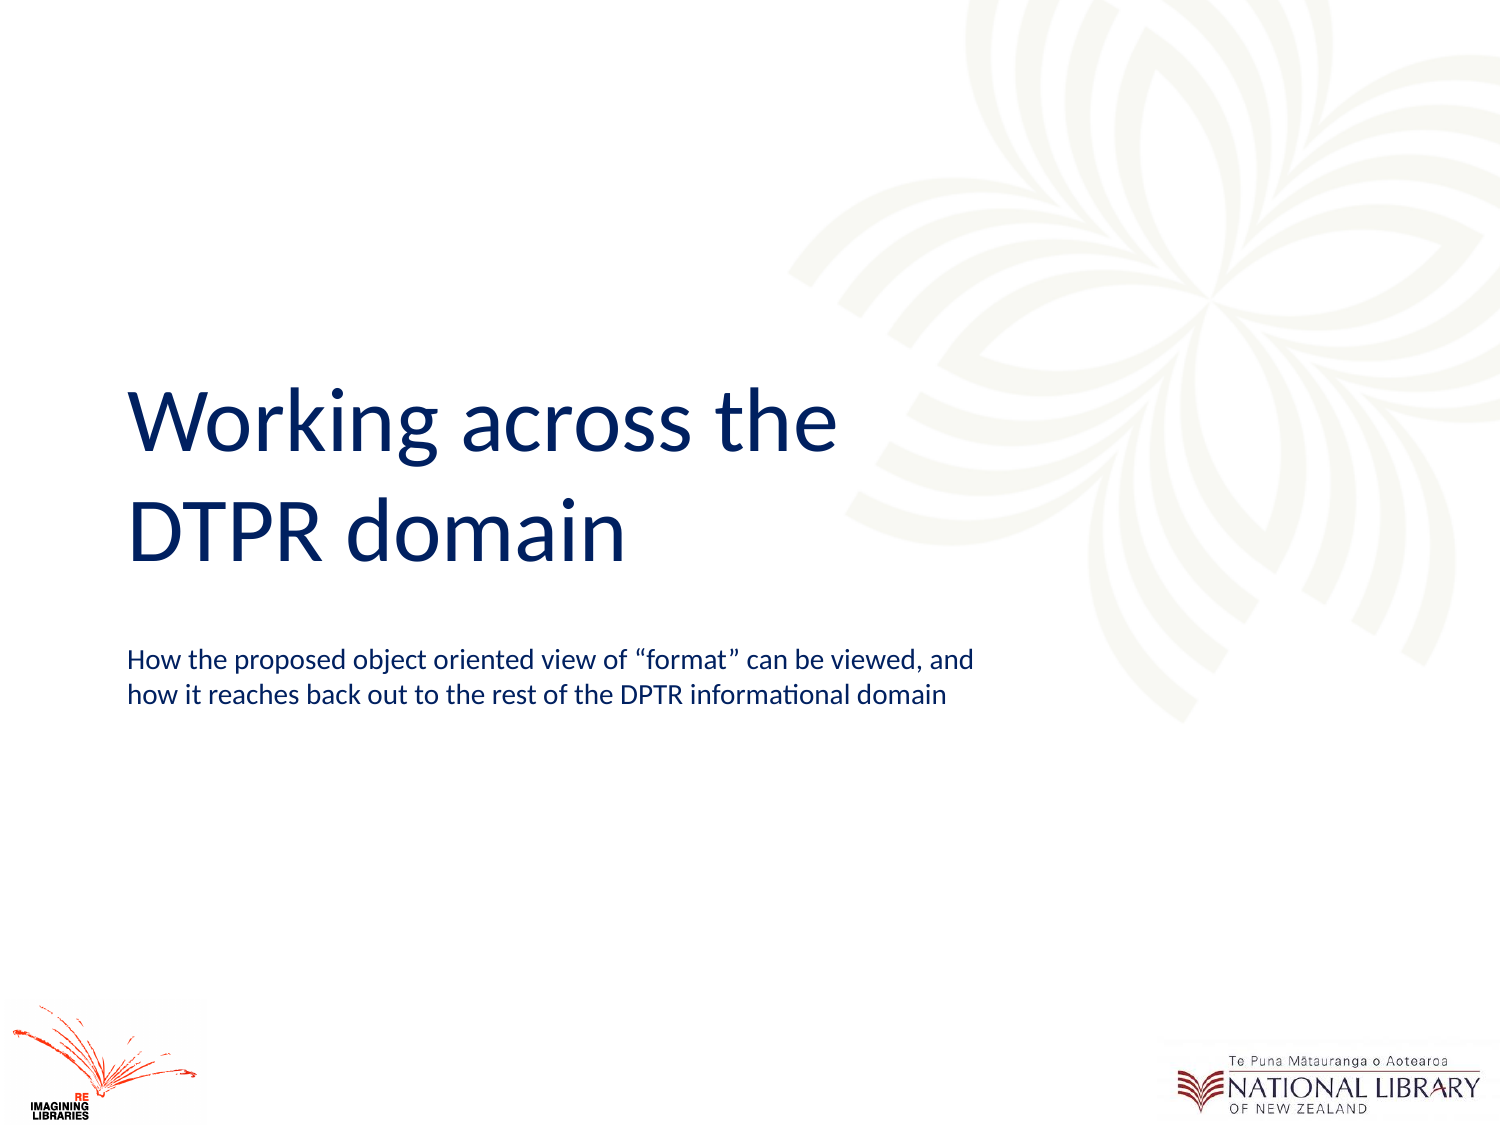

Working across the DTPR domain
How the proposed object oriented view of “format” can be viewed, and how it reaches back out to the rest of the DPTR informational domain